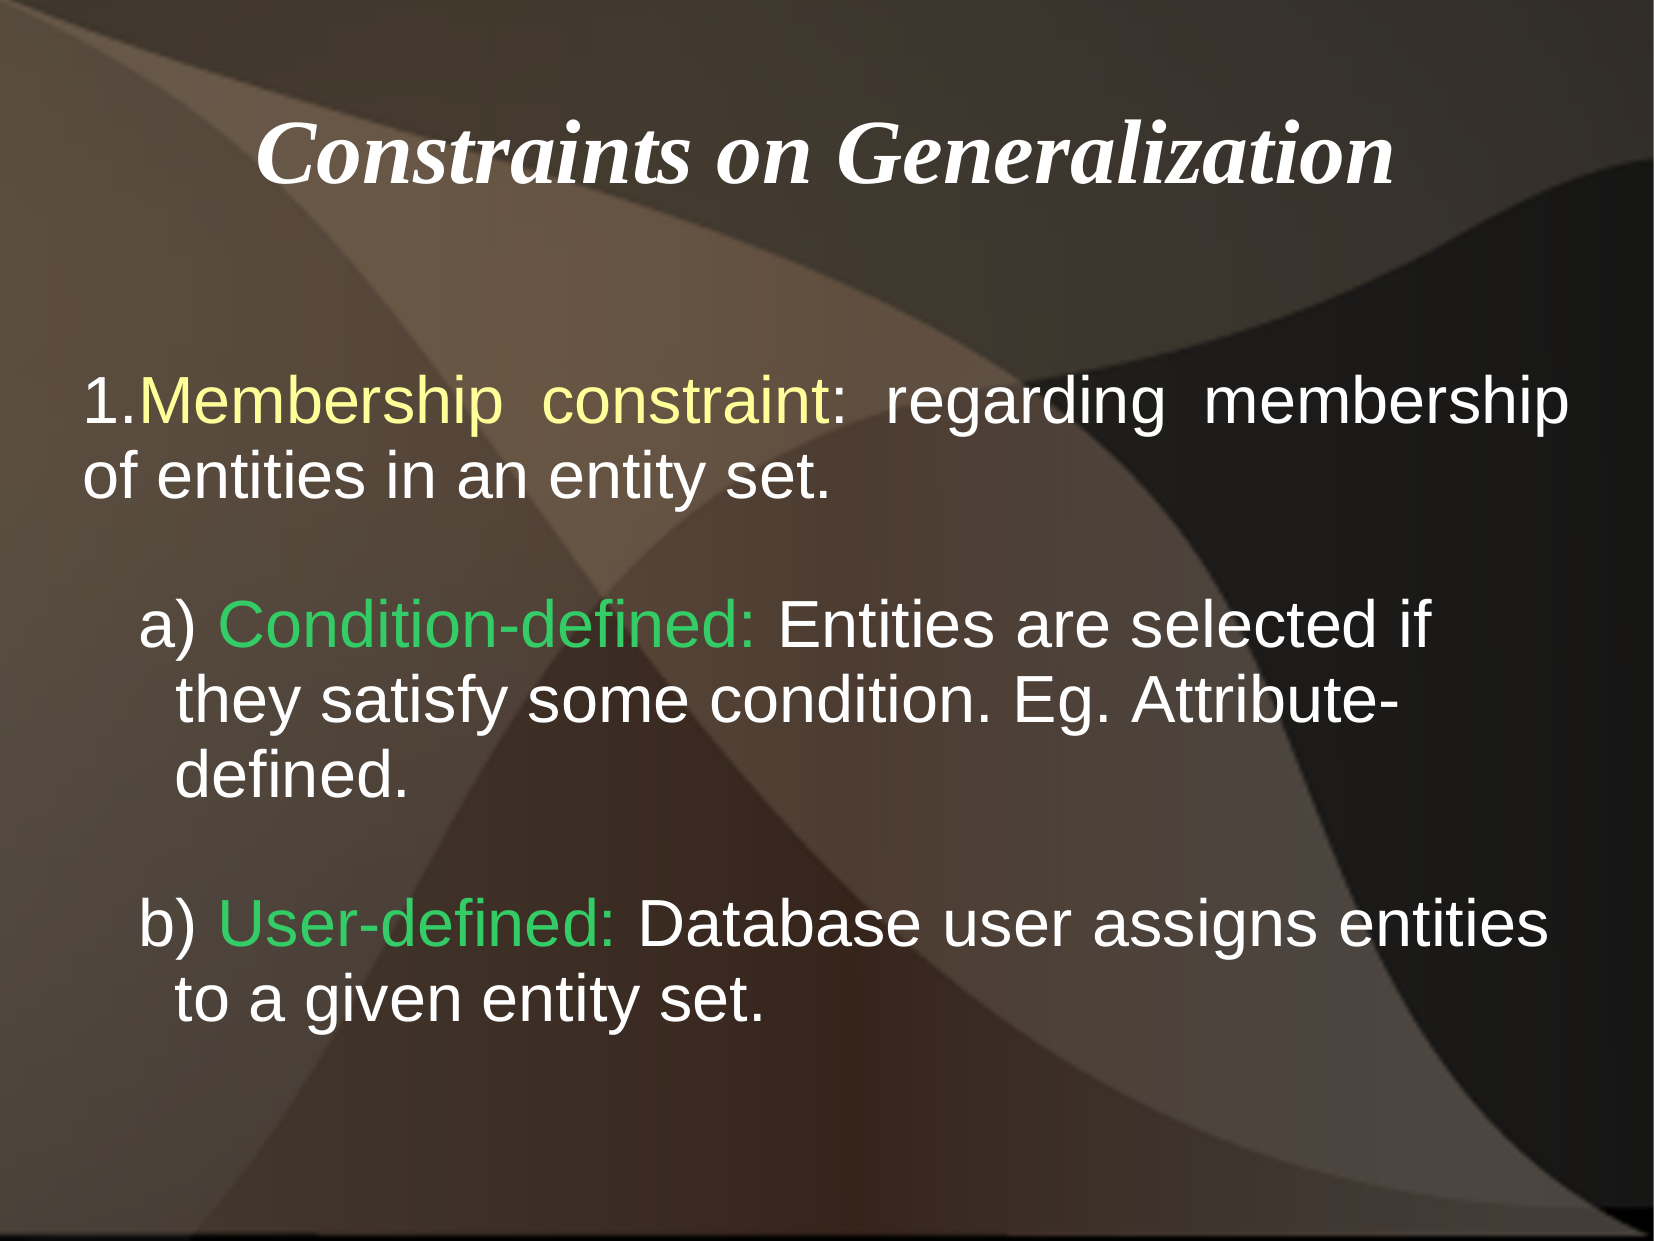

# Constraints on Generalization
Membership constraint: regarding membership of entities in an entity set.
a) Condition-defined: Entities are selected if they satisfy some condition. Eg. Attribute- defined.
b) User-defined: Database user assigns entities to a given entity set.